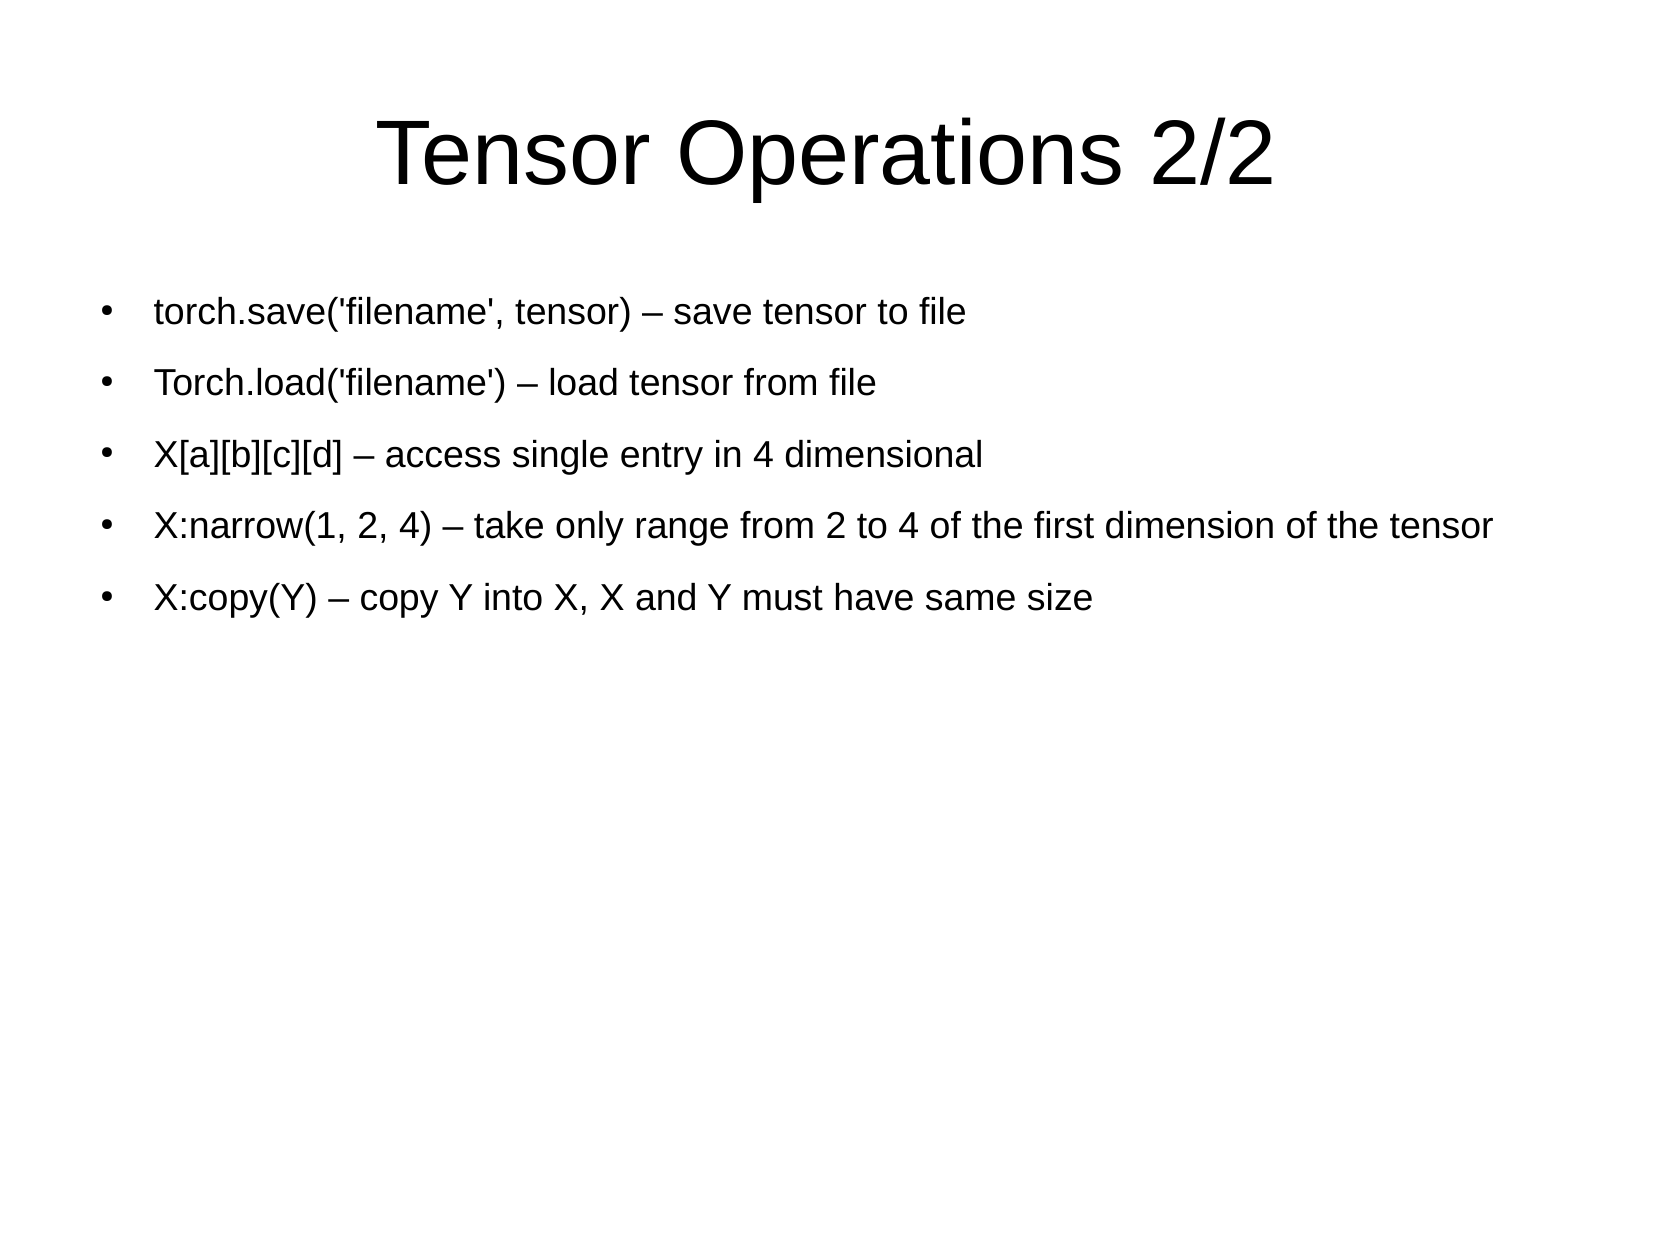

# Tensor Operations 2/2
torch.save('filename', tensor) – save tensor to file
Torch.load('filename') – load tensor from file
X[a][b][c][d] – access single entry in 4 dimensional
X:narrow(1, 2, 4) – take only range from 2 to 4 of the first dimension of the tensor
X:copy(Y) – copy Y into X, X and Y must have same size